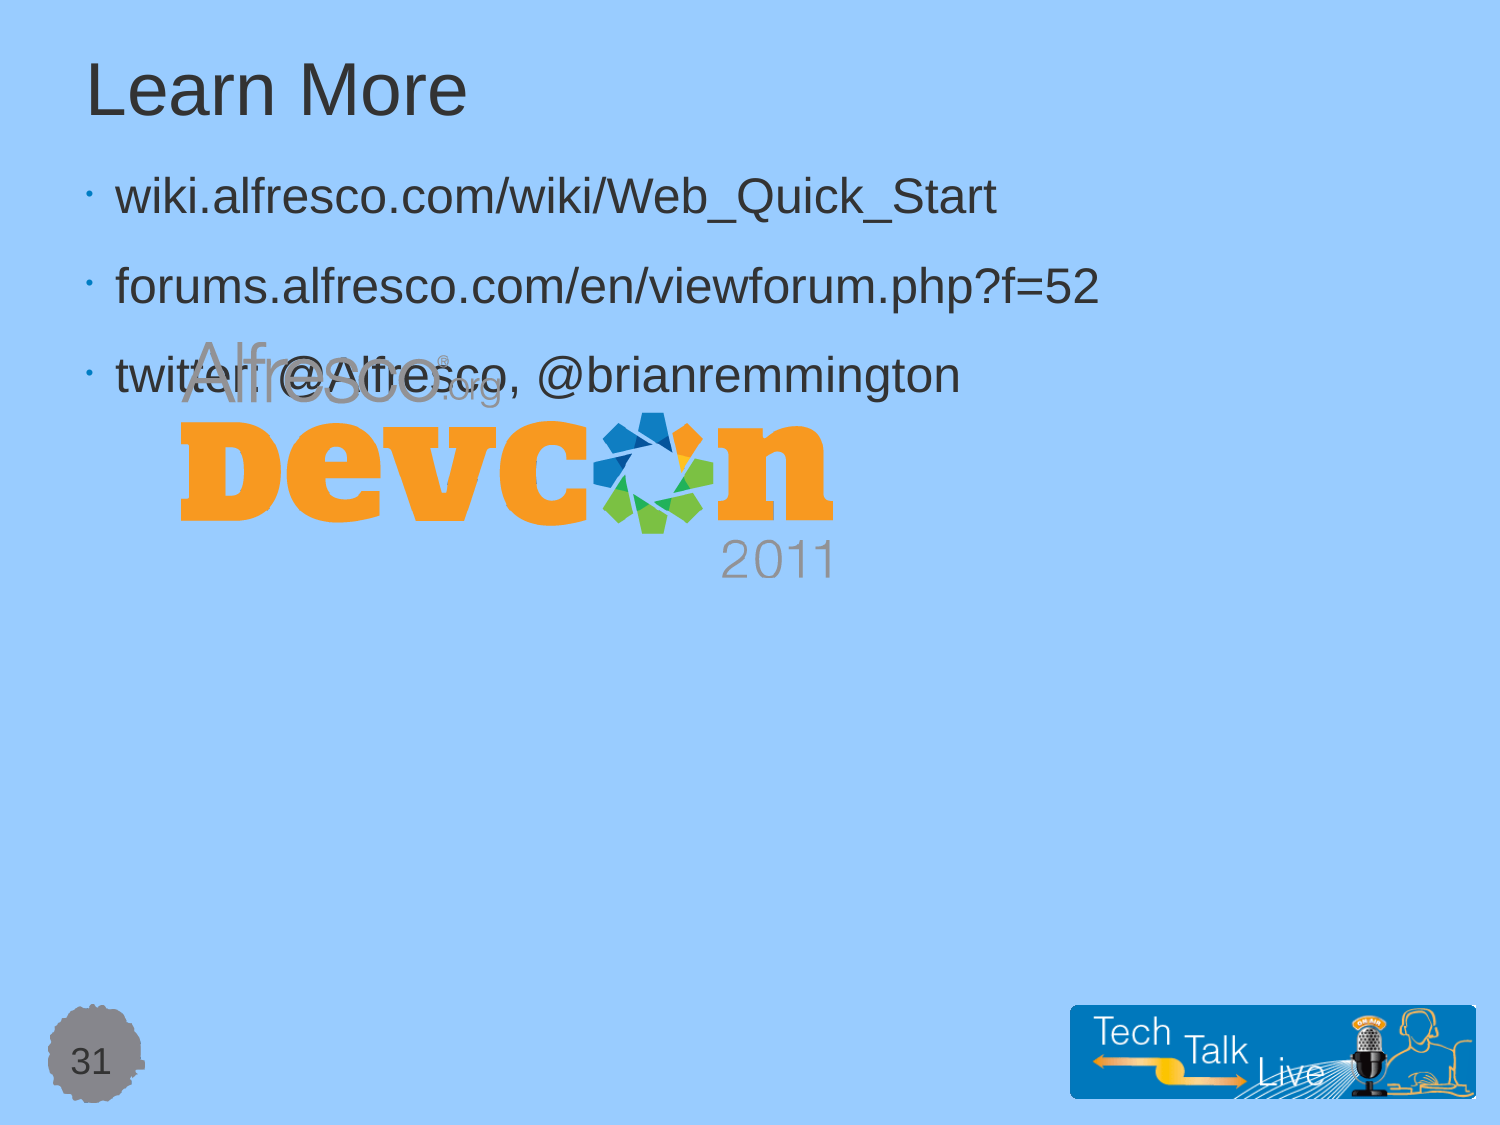

# Learn More
wiki.alfresco.com/wiki/Web_Quick_Start
forums.alfresco.com/en/viewforum.php?f=52
twitter: @Alfresco, @brianremmington